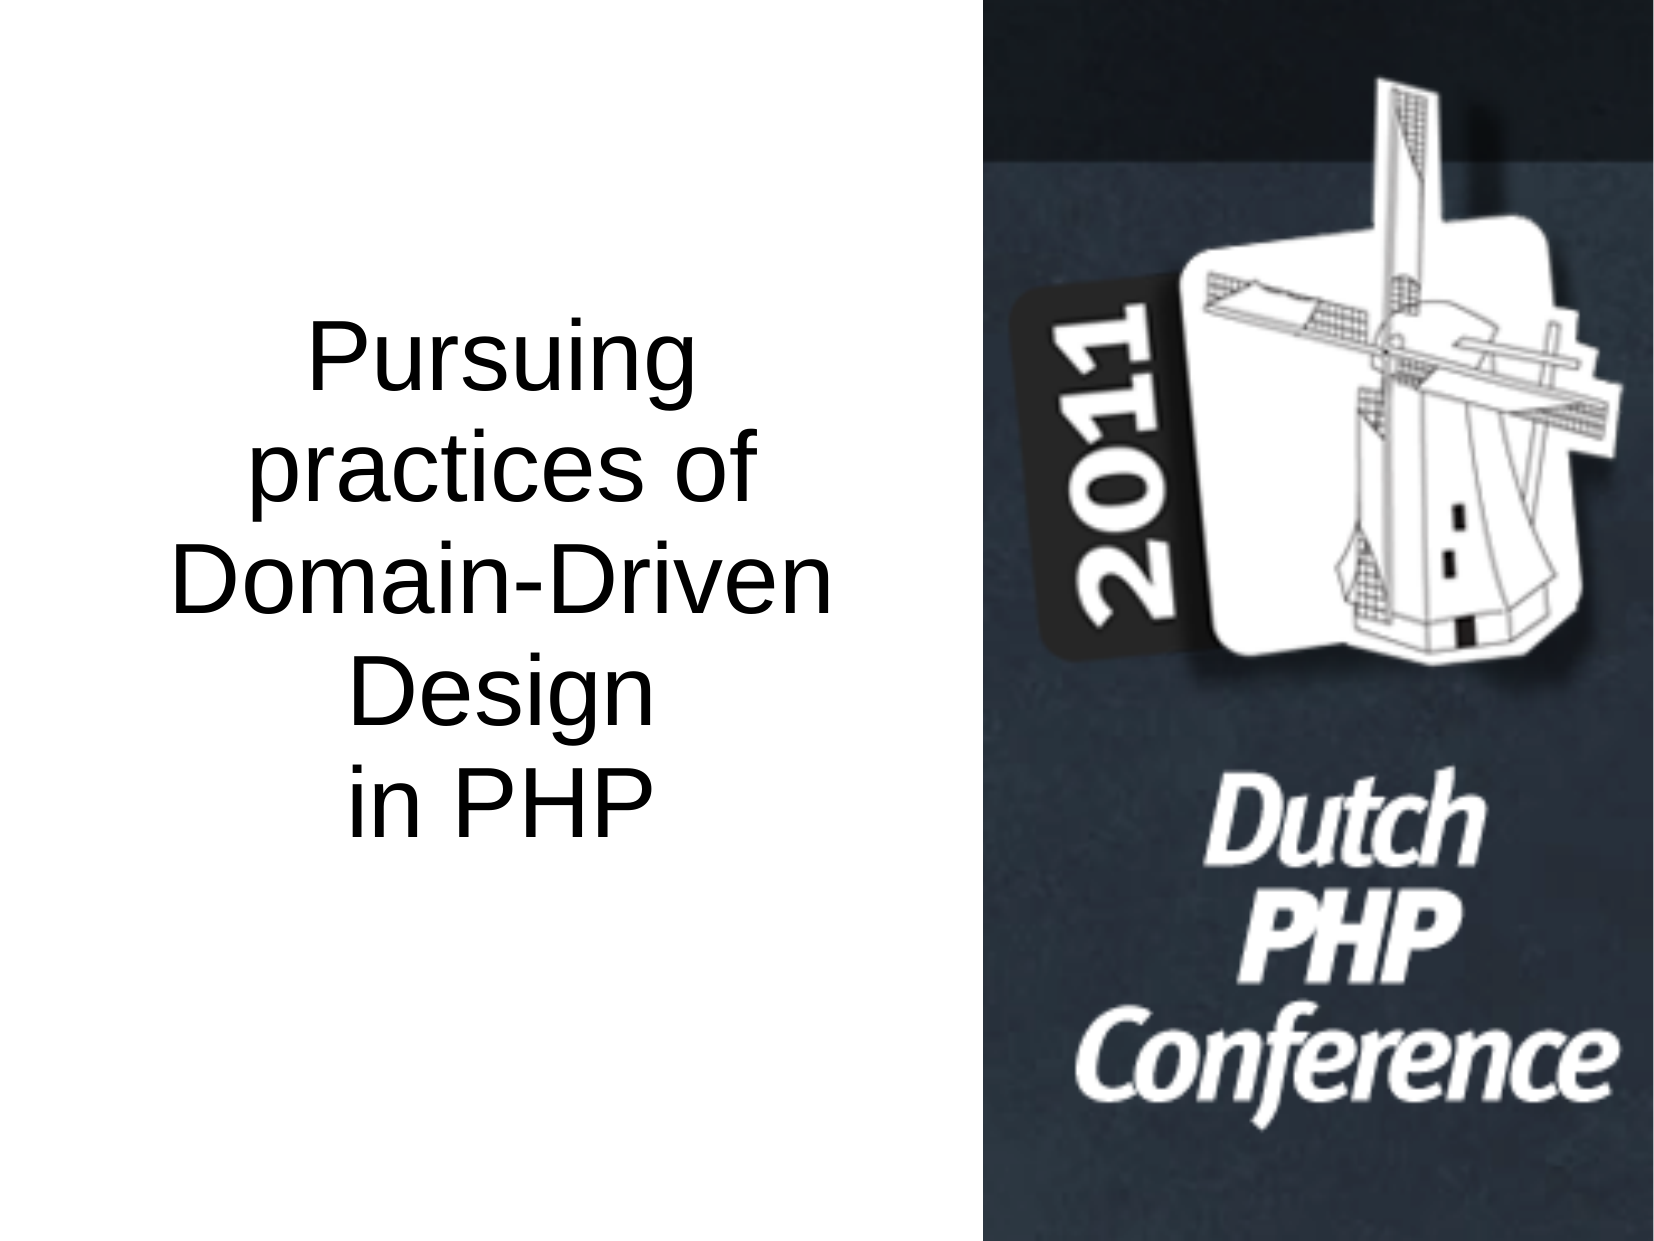

# Pursuing
practices of
Domain-Driven
Design
in PHP